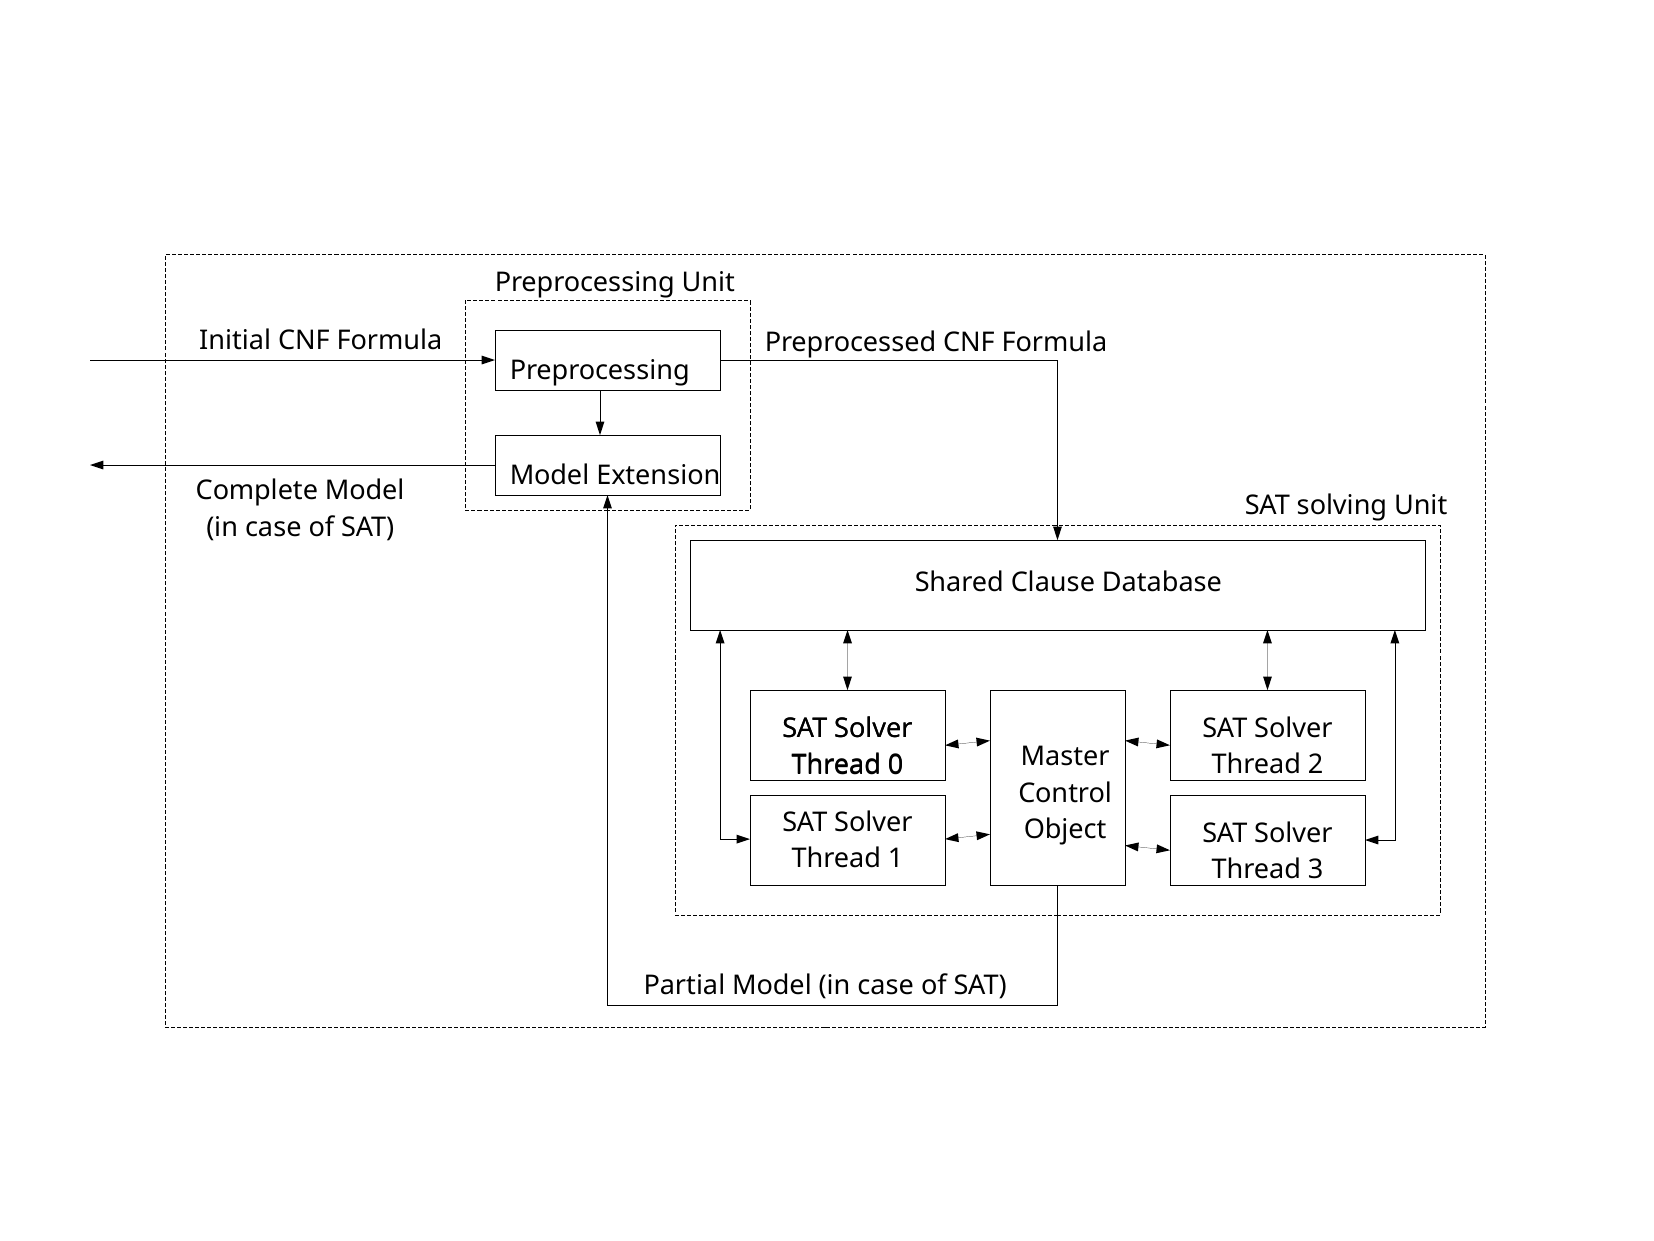

Preprocessing Unit
Initial CNF Formula
Preprocessed CNF Formula
Preprocessing
Model Extension
Complete Model (in case of SAT)
SAT solving Unit
Shared Clause Database
SAT Solver Thread 0
SAT Solver Thread 2
SAT Solver Thread 0
Master Control Object
SAT Solver Thread 1
SAT Solver Thread 3
Partial Model (in case of SAT)